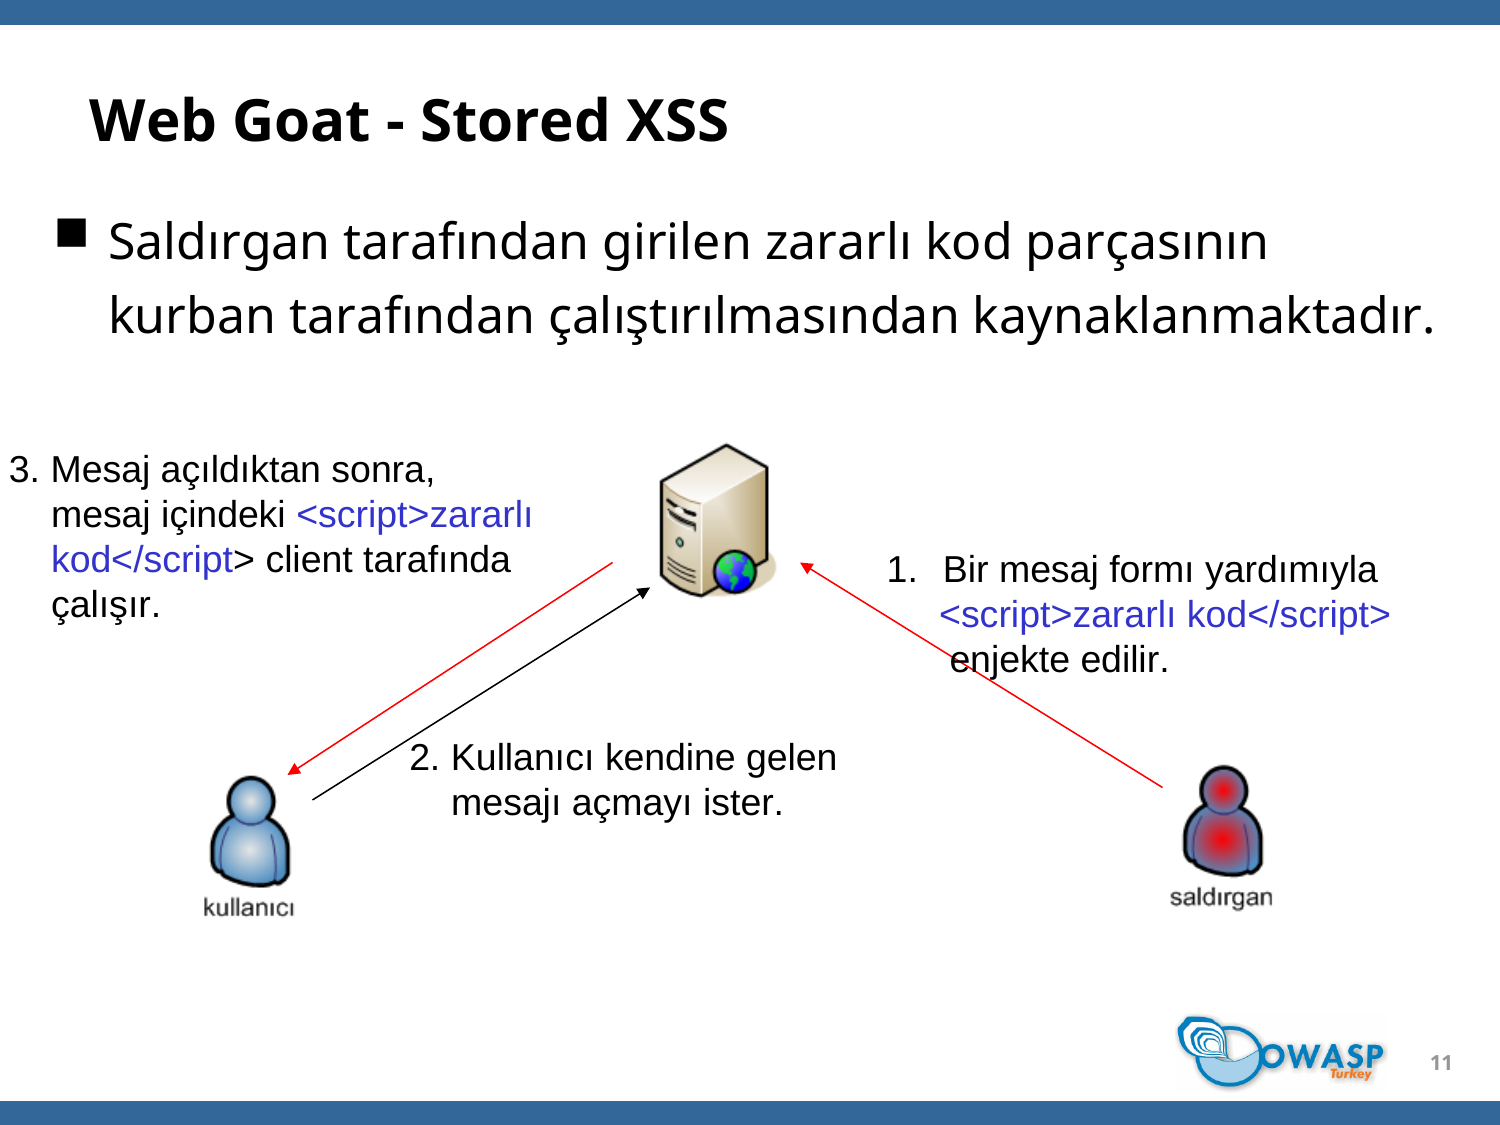

# Web Goat - Stored XSS
Saldırgan tarafından girilen zararlı kod parçasının kurban tarafından çalıştırılmasından kaynaklanmaktadır.
3. Mesaj açıldıktan sonra,
 mesaj içindeki <script>zararlı
 kod</script> client tarafında
 çalışır.
Bir mesaj formı yardımıyla
 <script>zararlı kod</script>
 enjekte edilir.
2. Kullanıcı kendine gelen
 mesajı açmayı ister.